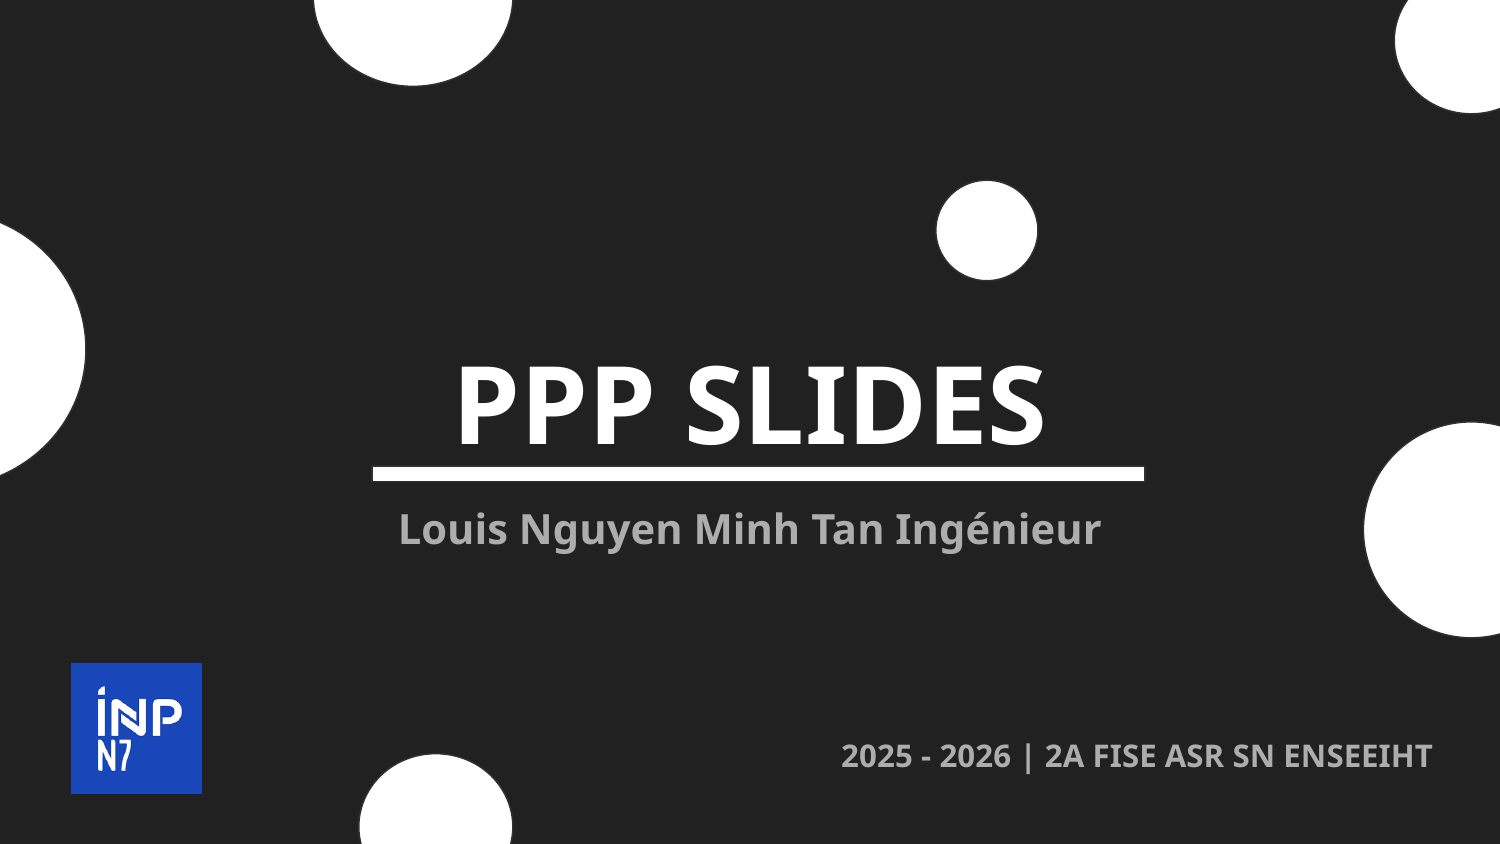

# PPP SLIDES
Louis Nguyen Minh Tan Ingénieur
2025 - 2026 | 2A FISE ASR SN ENSEEIHT